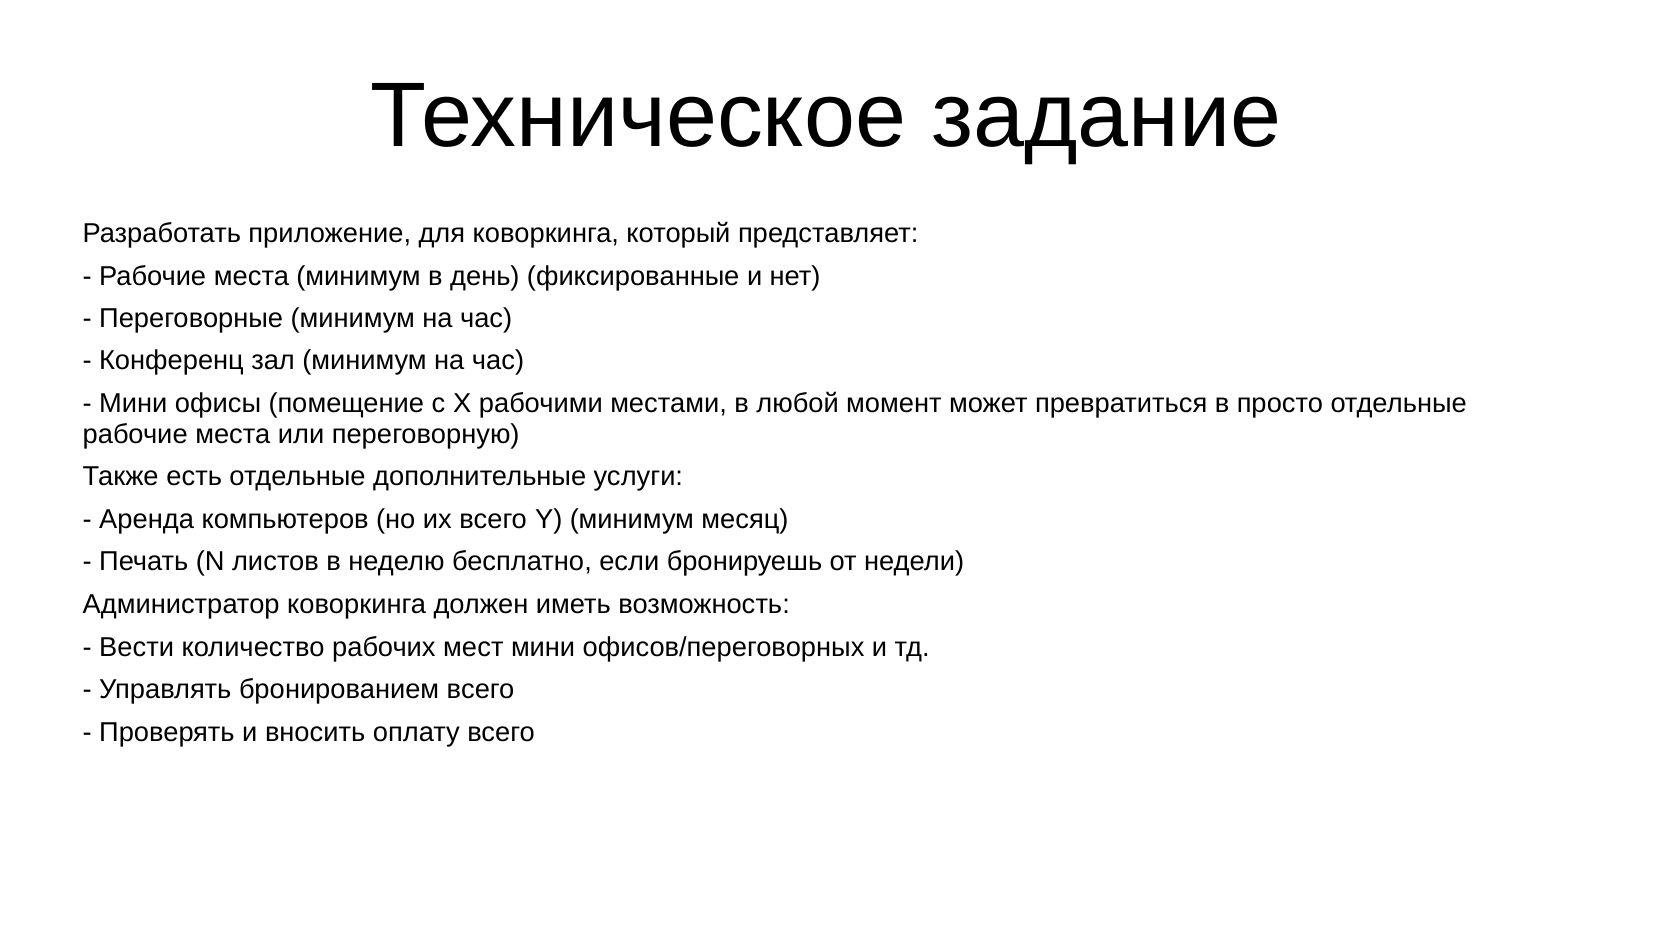

# Техническое задание
Разработать приложение, для коворкинга, который представляет:
- Рабочие места (минимум в день) (фиксированные и нет)
- Переговорные (минимум на час)
- Конференц зал (минимум на час)
- Мини офисы (помещение с X рабочими местами, в любой момент может превратиться в просто отдельные рабочие места или переговорную)
Также есть отдельные дополнительные услуги:
- Аренда компьютеров (но их всего Y) (минимум месяц)
- Печать (N листов в неделю бесплатно, если бронируешь от недели)
Администратор коворкинга должен иметь возможность:
- Вести количество рабочих мест мини офисов/переговорных и тд.
- Управлять бронированием всего
- Проверять и вносить оплату всего